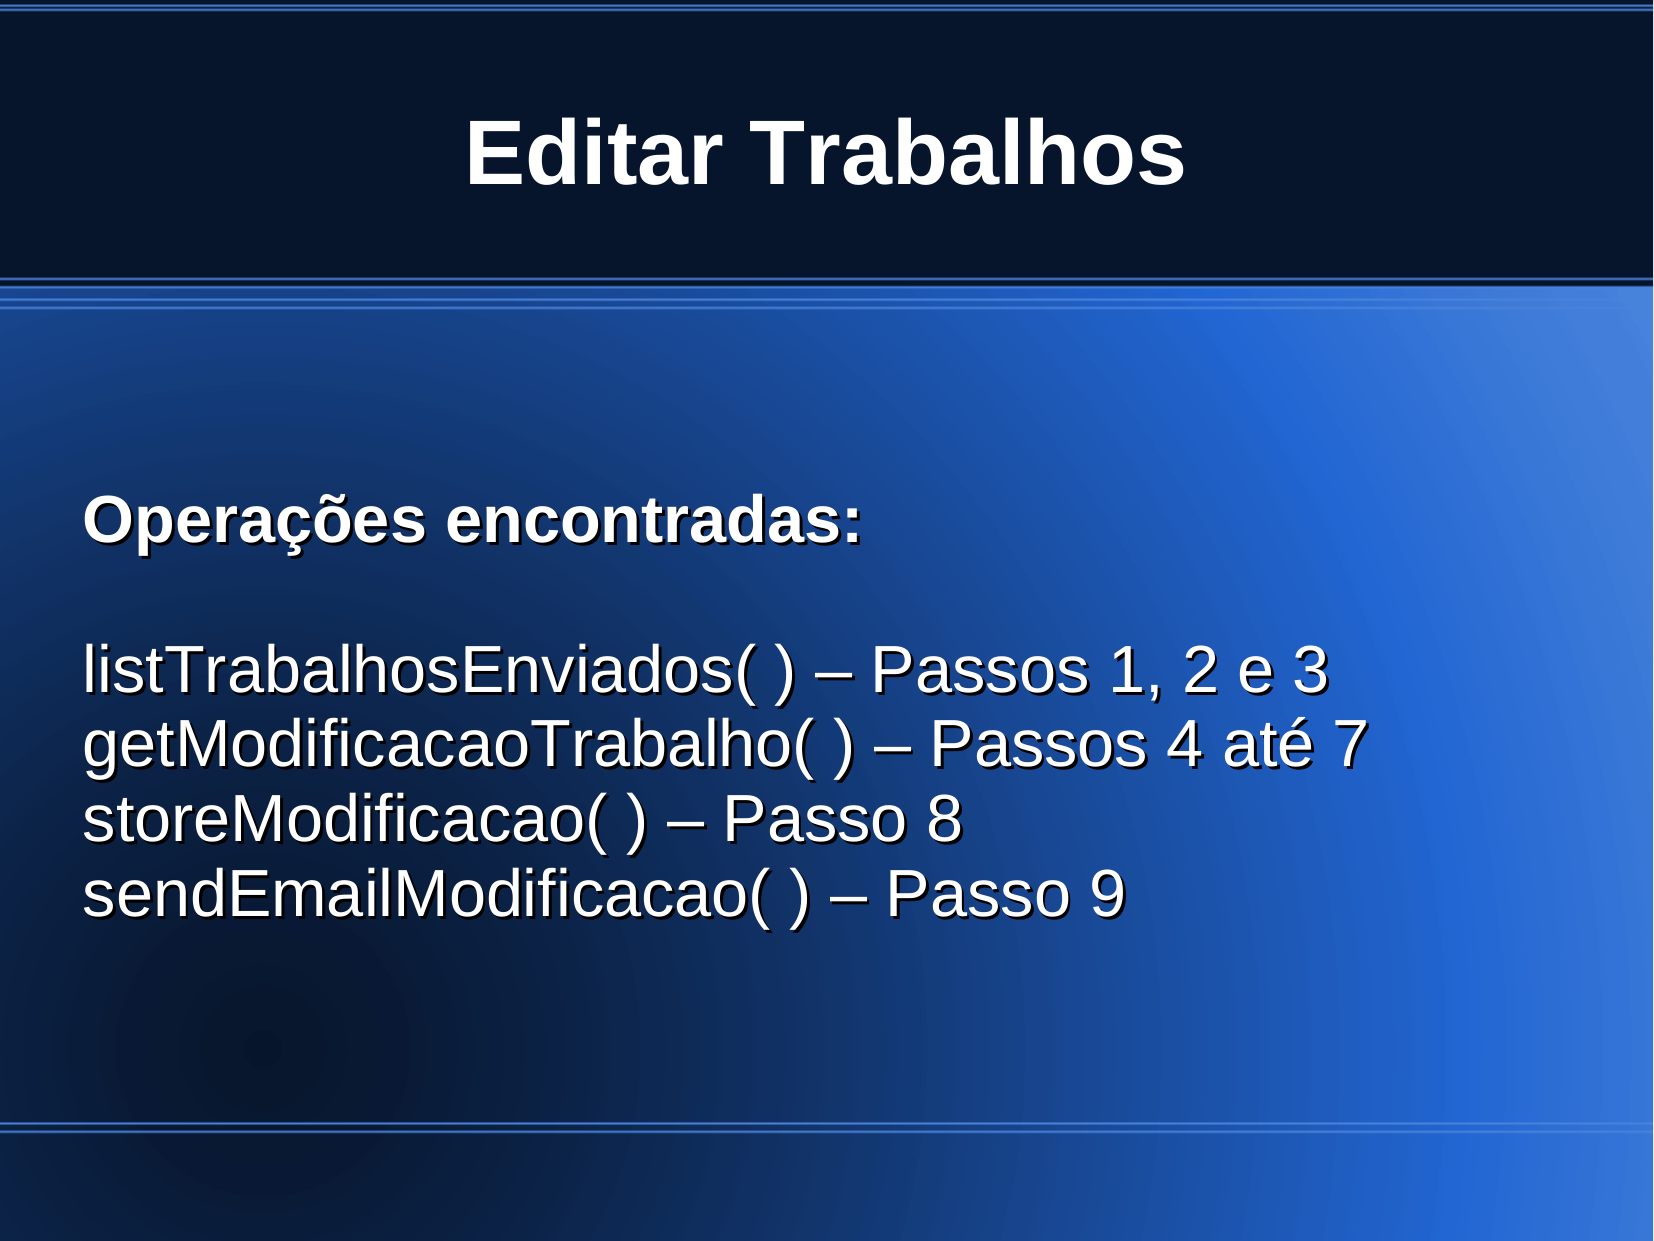

# Editar Trabalhos
Operações encontradas:
listTrabalhosEnviados( ) – Passos 1, 2 e 3
getModificacaoTrabalho( ) – Passos 4 até 7
storeModificacao( ) – Passo 8
sendEmailModificacao( ) – Passo 9